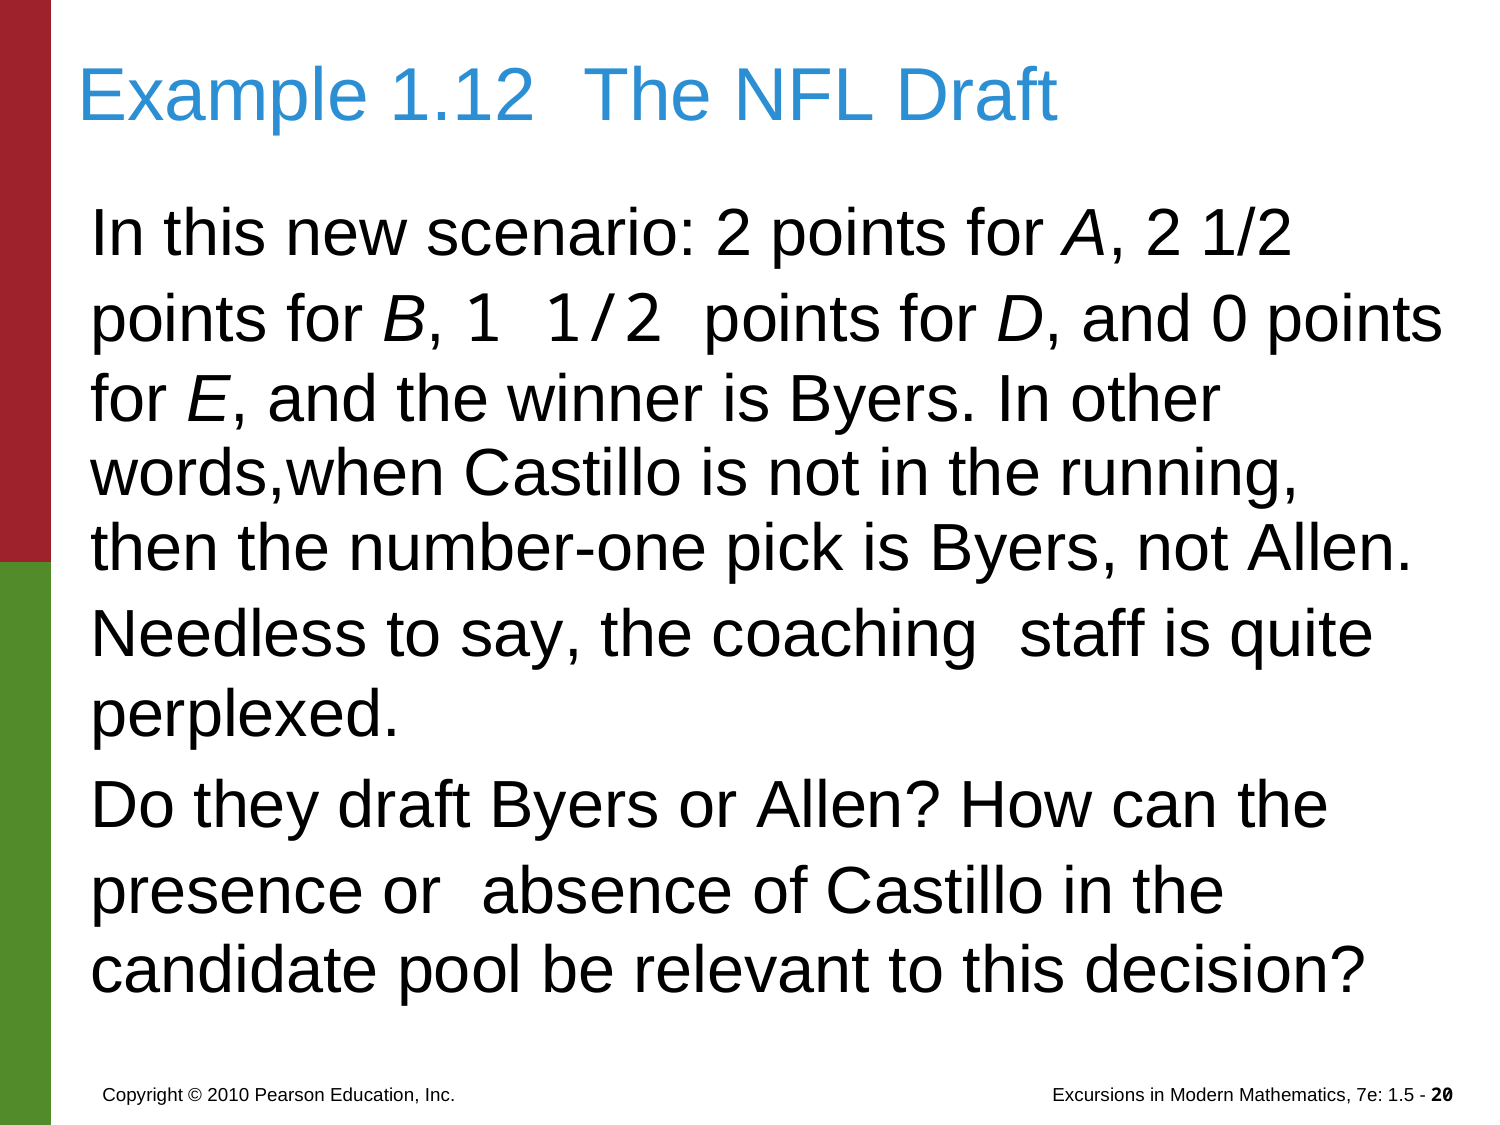

Example 1.12	The NFL Draft
# In this new scenario: 2 points for A, 2 1/2 points for B, 1 1/2 points for D, and 0 points for E, and the winner is Byers. In other words,when Castillo is not in the running, then the number-one pick is Byers, not Allen. Needless to say, the coaching staff is quite perplexed.
Do they draft Byers or Allen? How can the presence or absence of Castillo in the candidate pool be relevant to this decision?